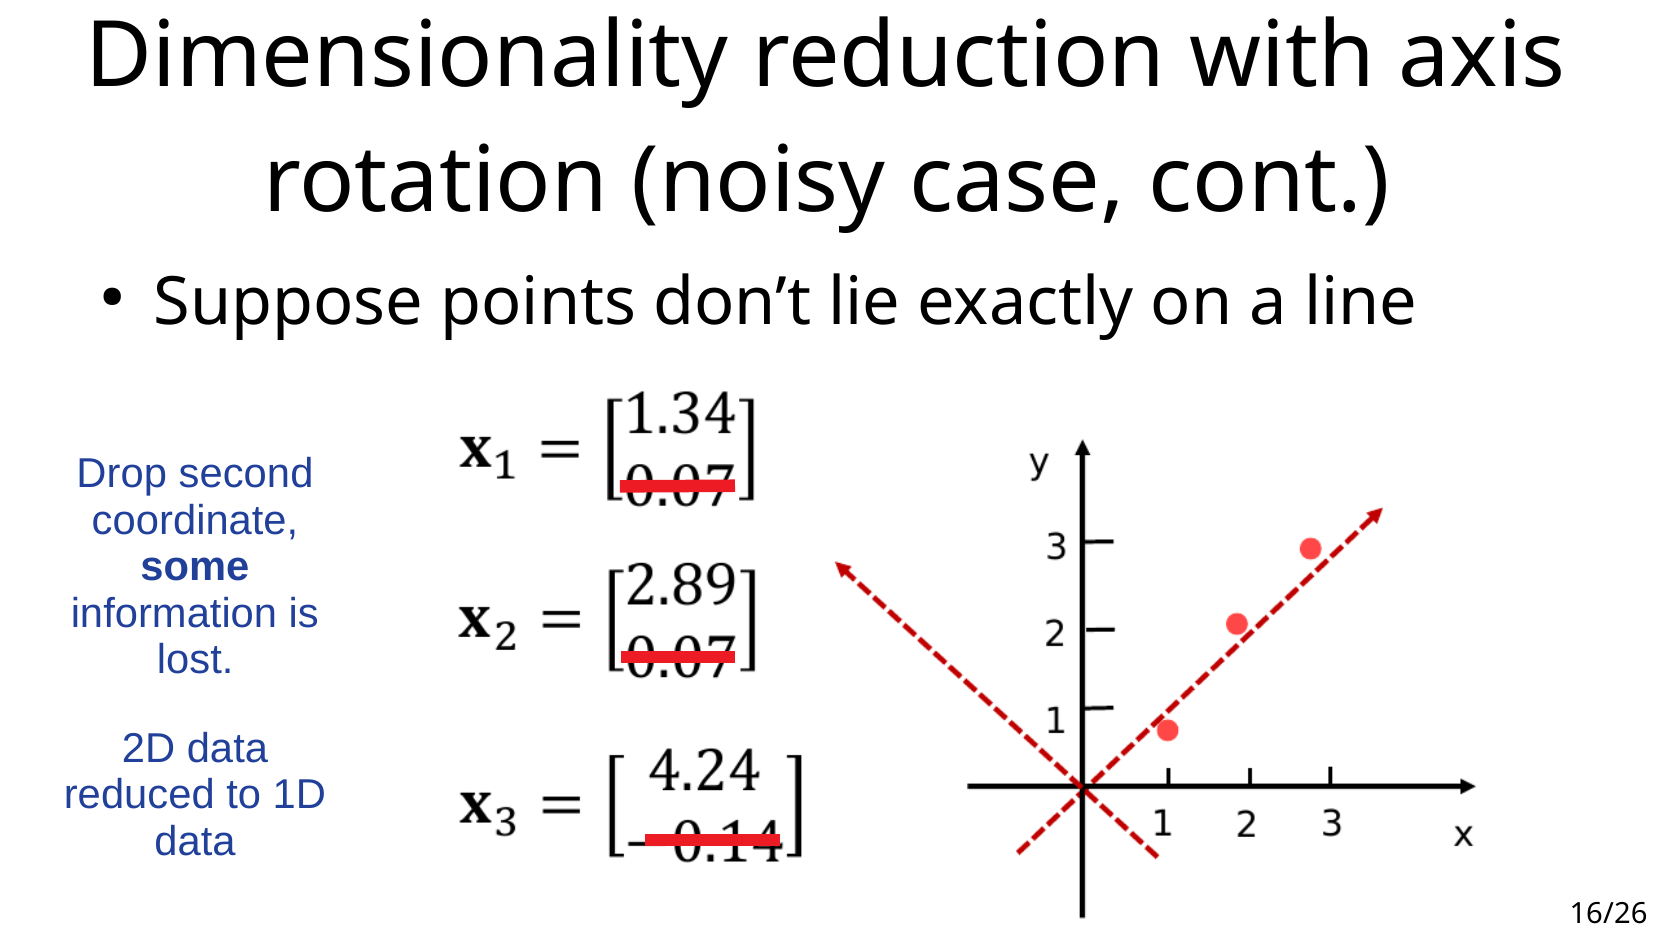

# Dimensionality reduction with axis rotation (noisy case, cont.)
Suppose points don’t lie exactly on a line
Drop second coordinate, some information is lost.
2D data reduced to 1D data
16